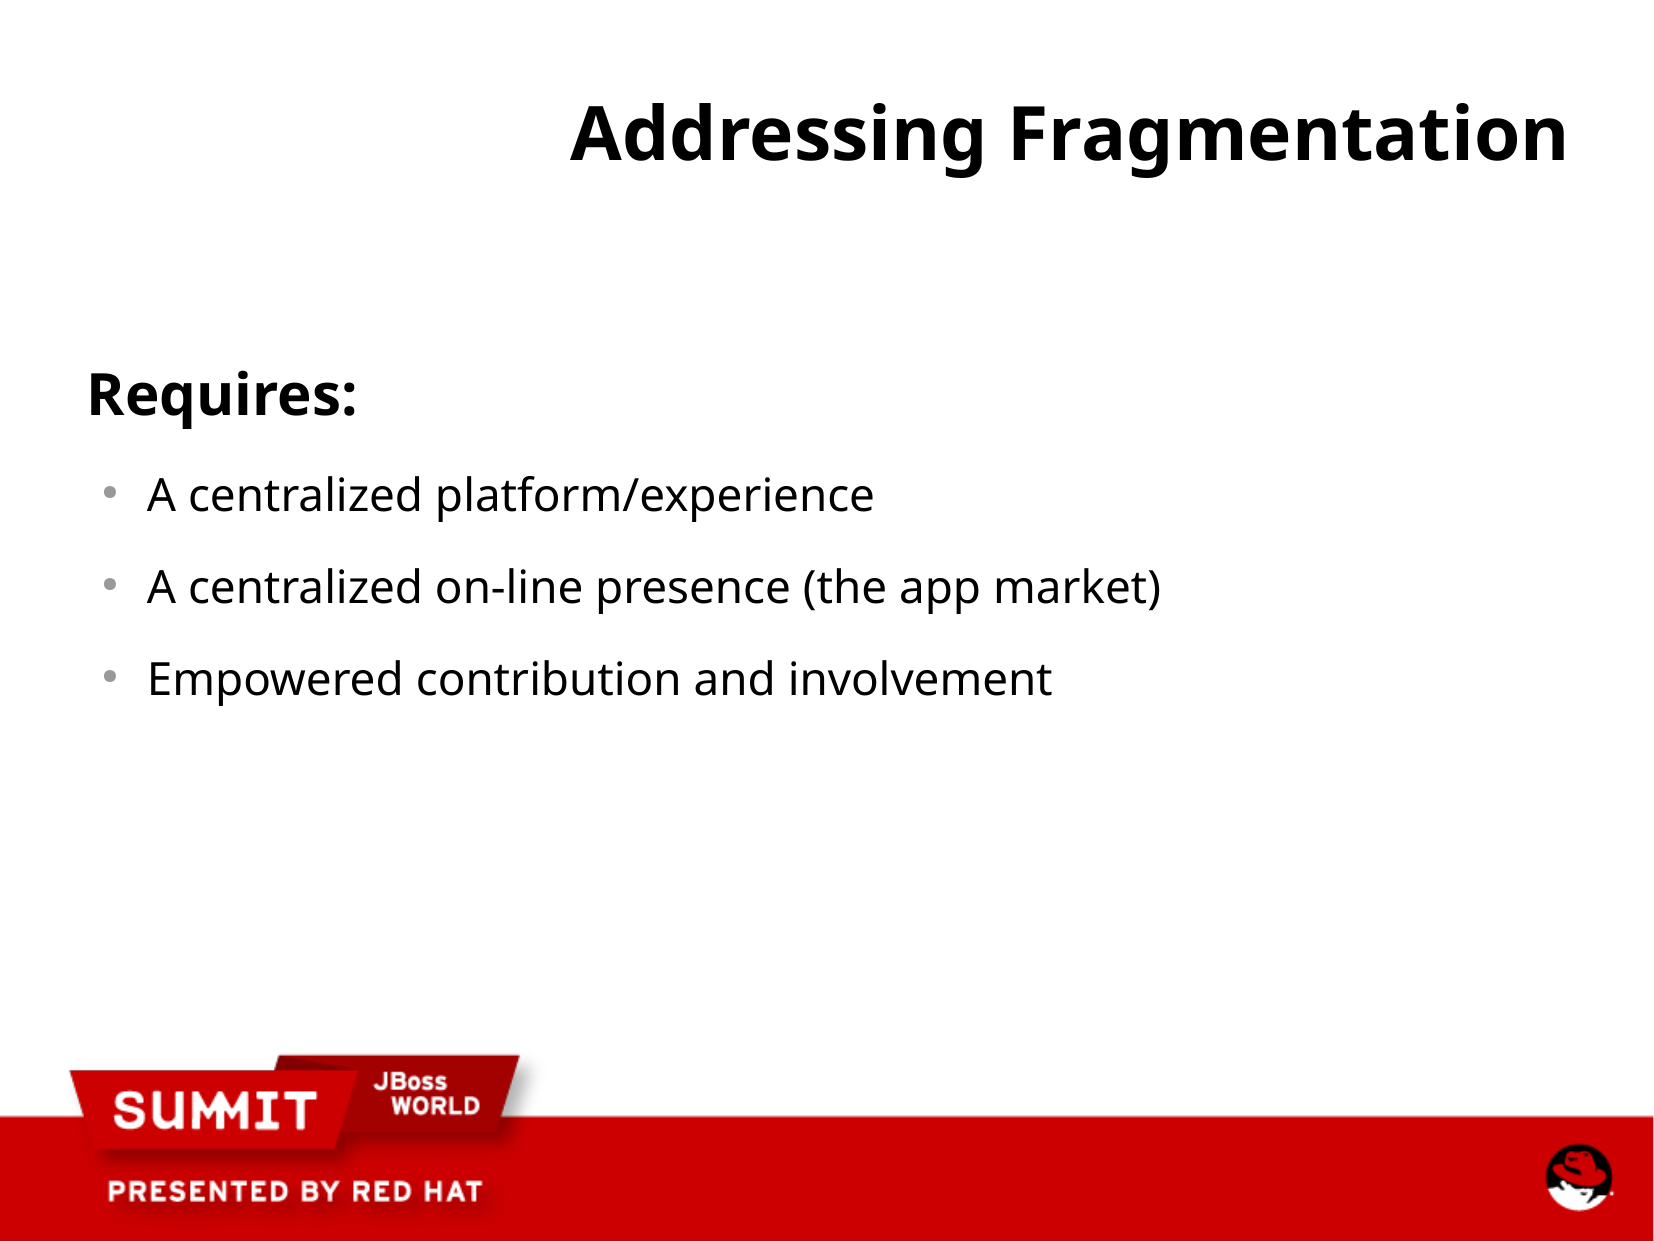

# Addressing Fragmentation
Requires:
A centralized platform/experience
A centralized on-line presence (the app market)
Empowered contribution and involvement